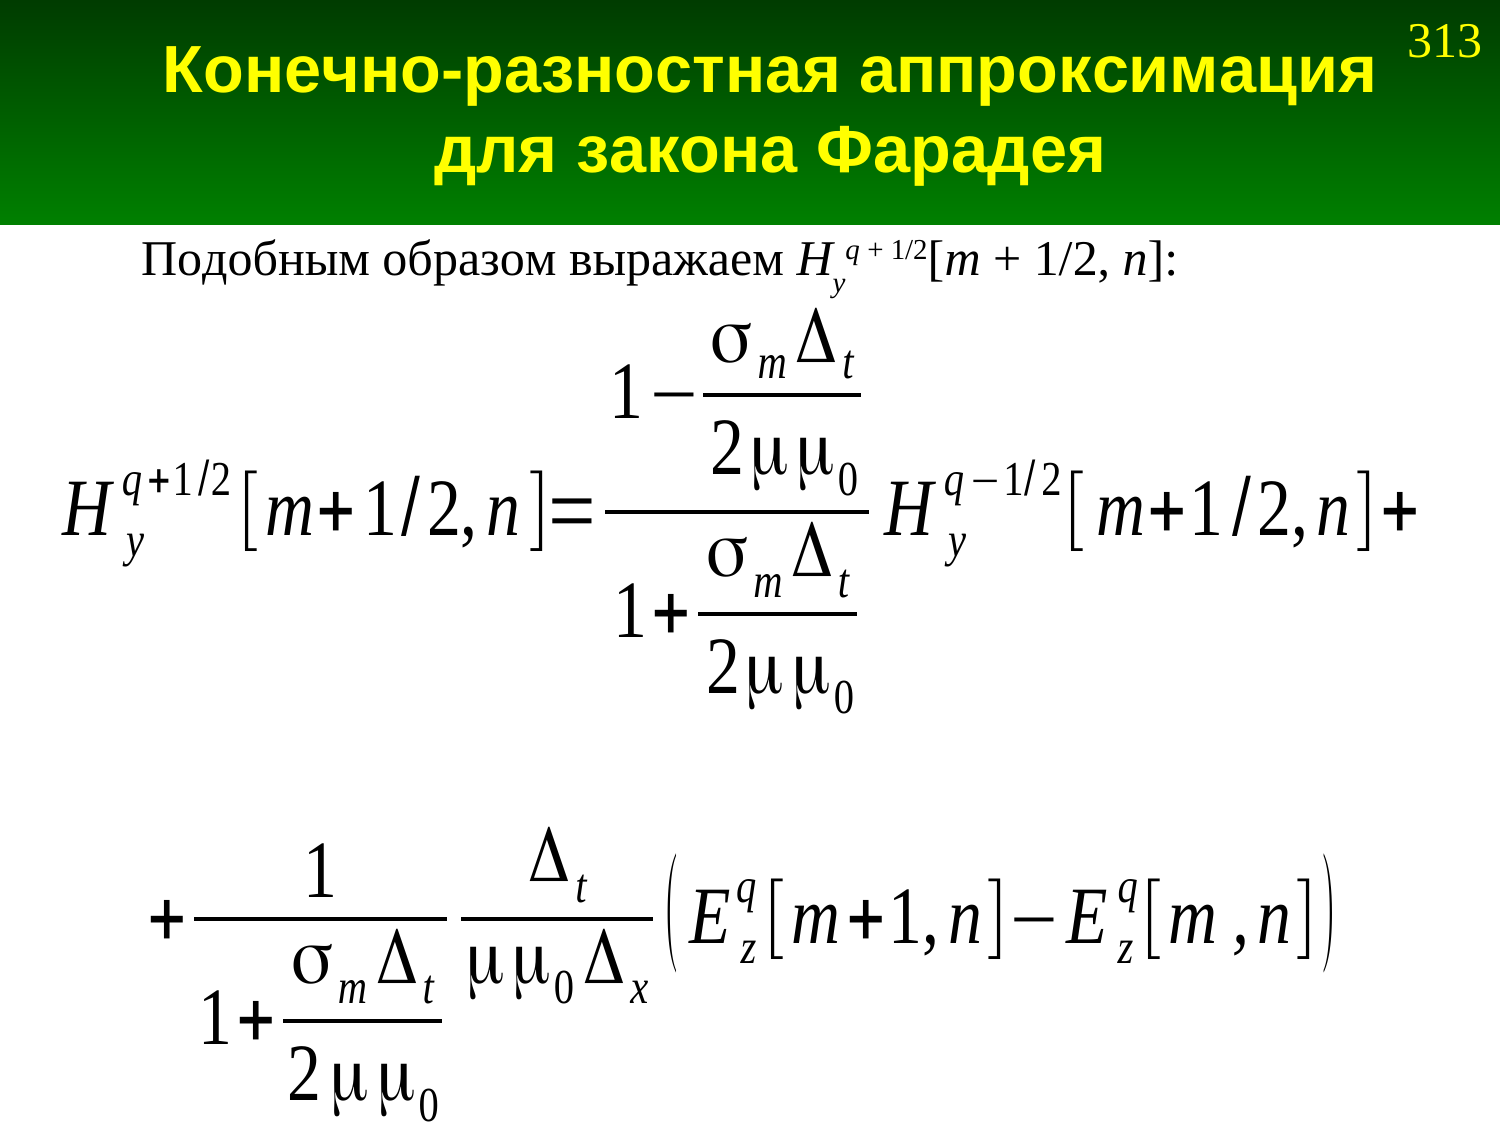

# Конечно-разностная аппроксимация для закона Фарадея
Подобным образом выражаем Hyq + 1/2[m + 1/2, n]: